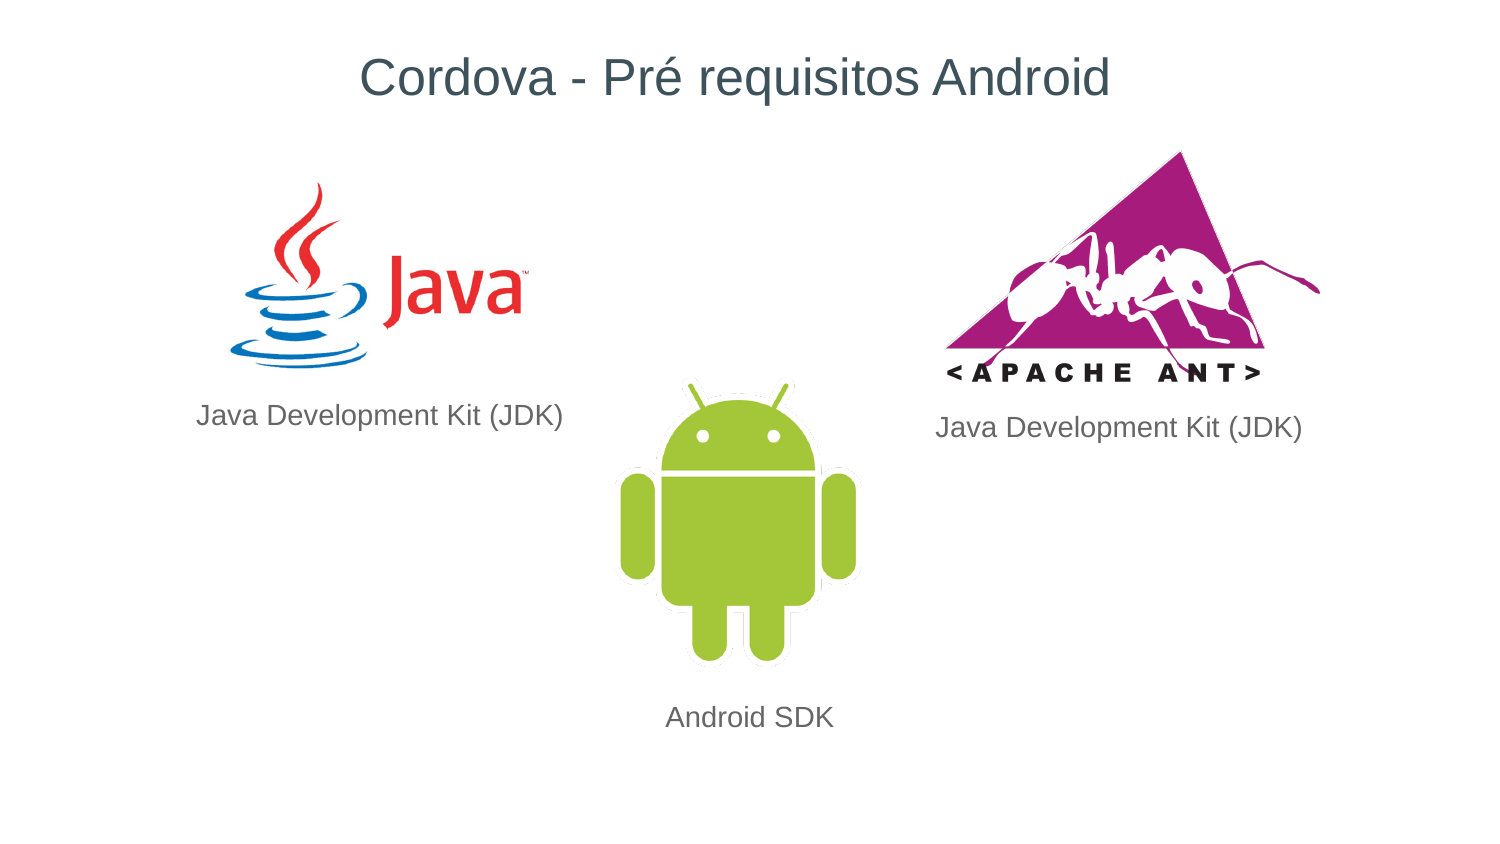

Cordova - Pré requisitos Android
Java Development Kit (JDK)
Java Development Kit (JDK)
Android SDK